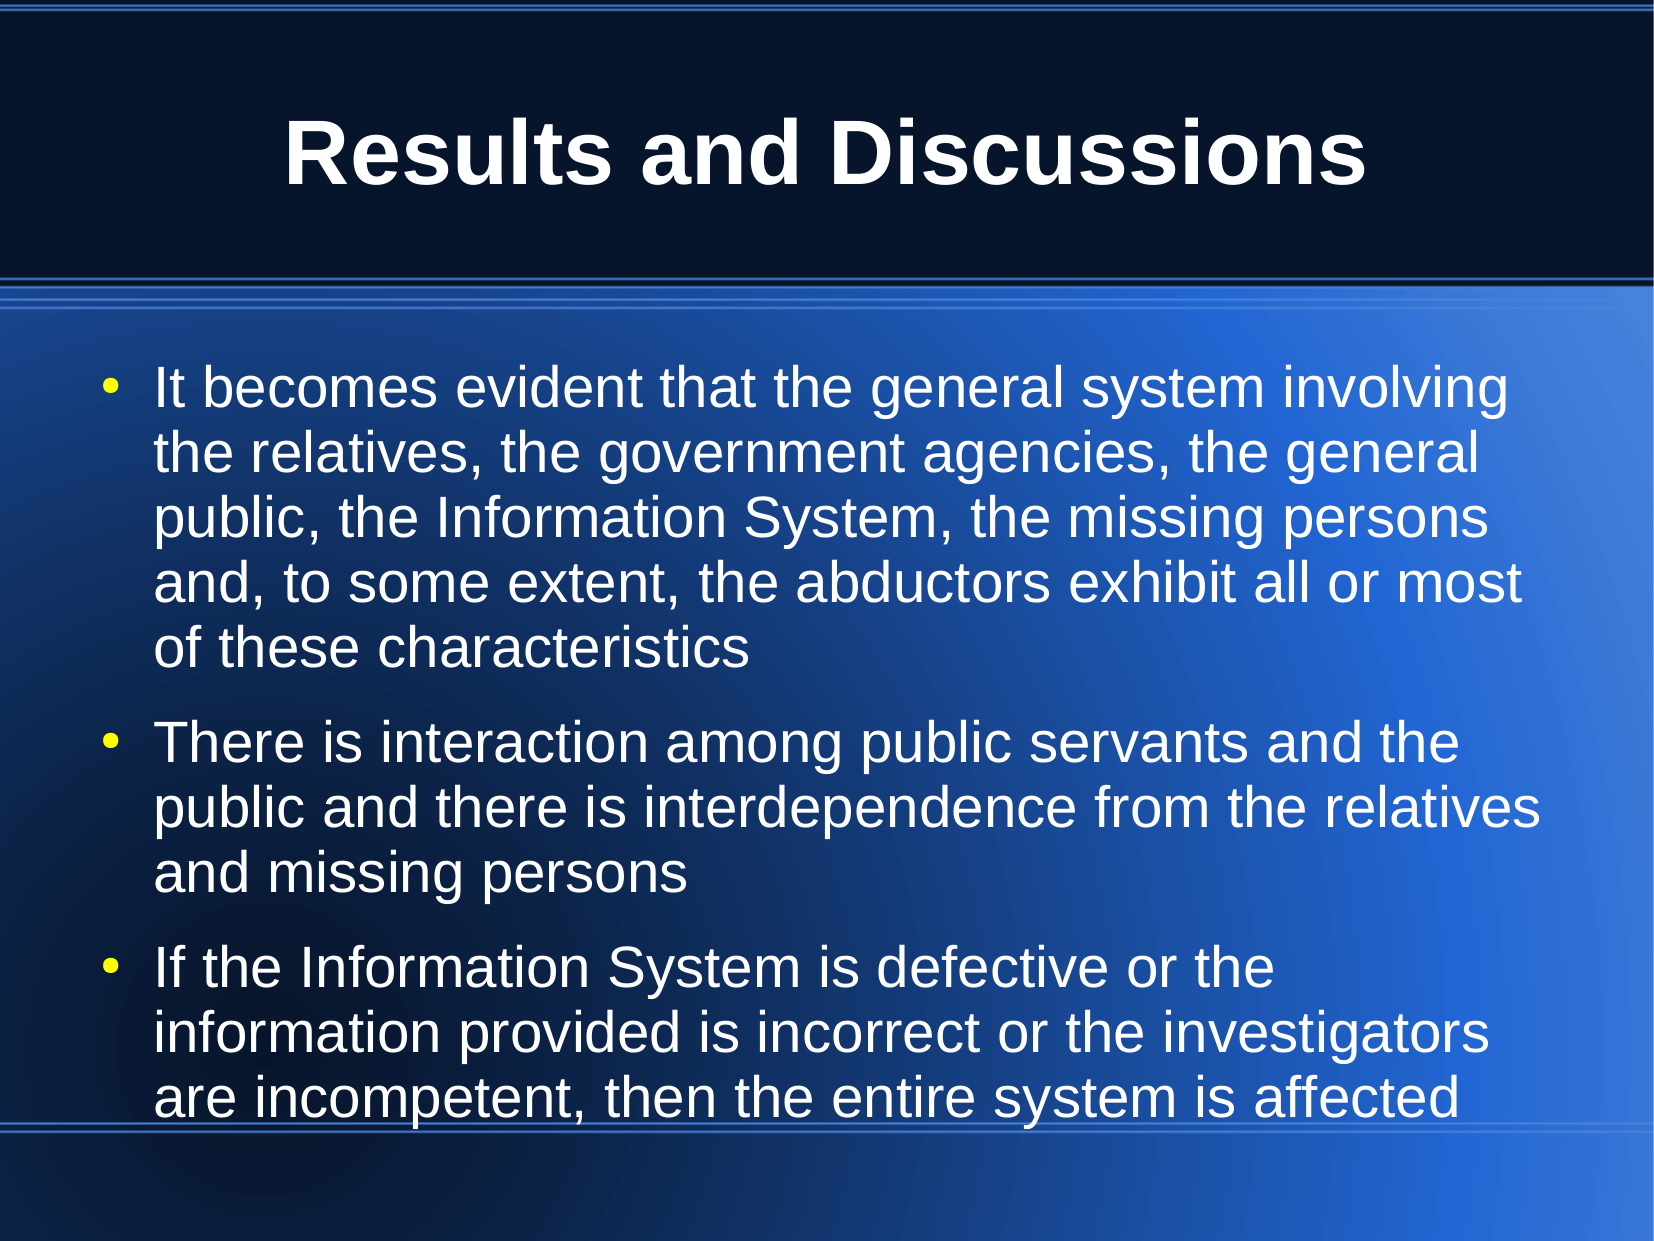

# Results and Discussions
It becomes evident that the general system involving the relatives, the government agencies, the general public, the Information System, the missing persons and, to some extent, the abductors exhibit all or most of these characteristics
There is interaction among public servants and the public and there is interdependence from the relatives and missing persons
If the Information System is defective or the information provided is incorrect or the investigators are incompetent, then the entire system is affected